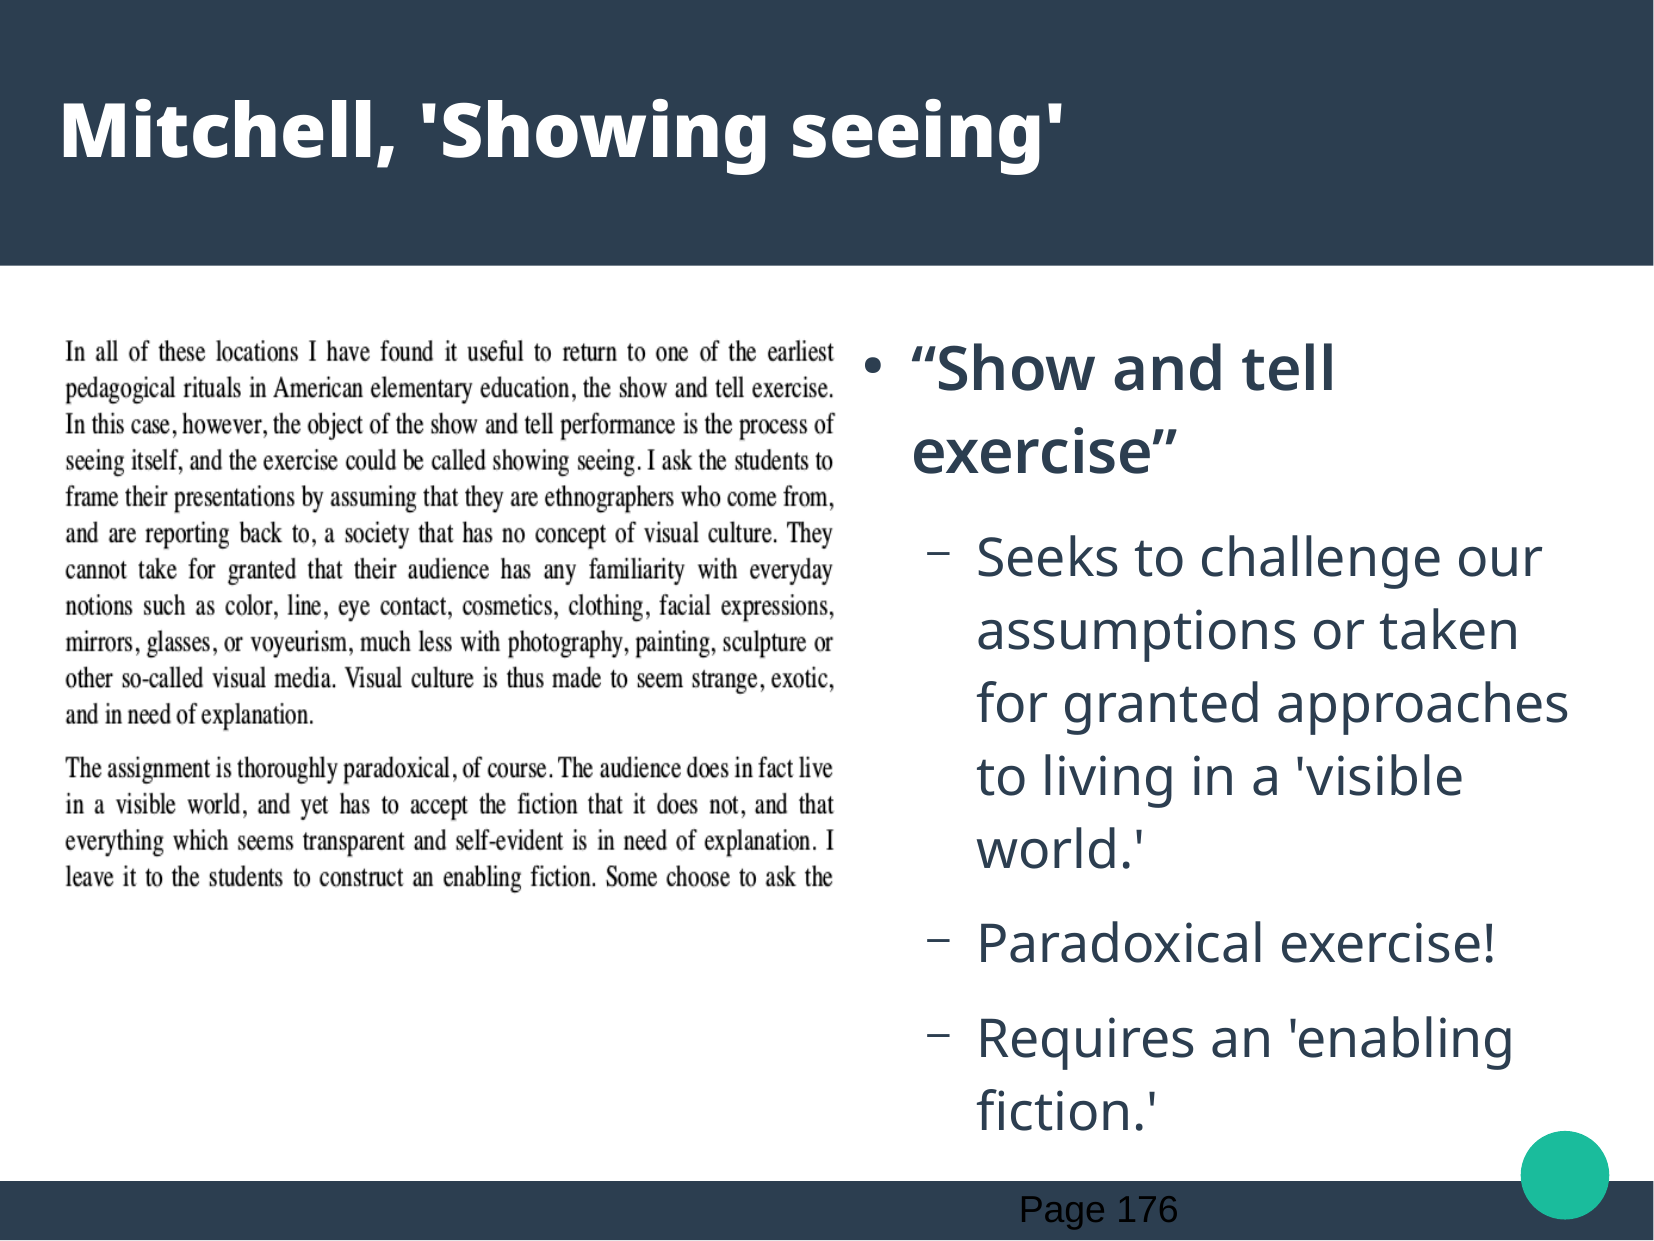

# Mitchell, 'Showing seeing'
“Show and tell exercise”
Seeks to challenge our assumptions or taken for granted approaches to living in a 'visible world.'
Paradoxical exercise!
Requires an 'enabling fiction.'
Page 176